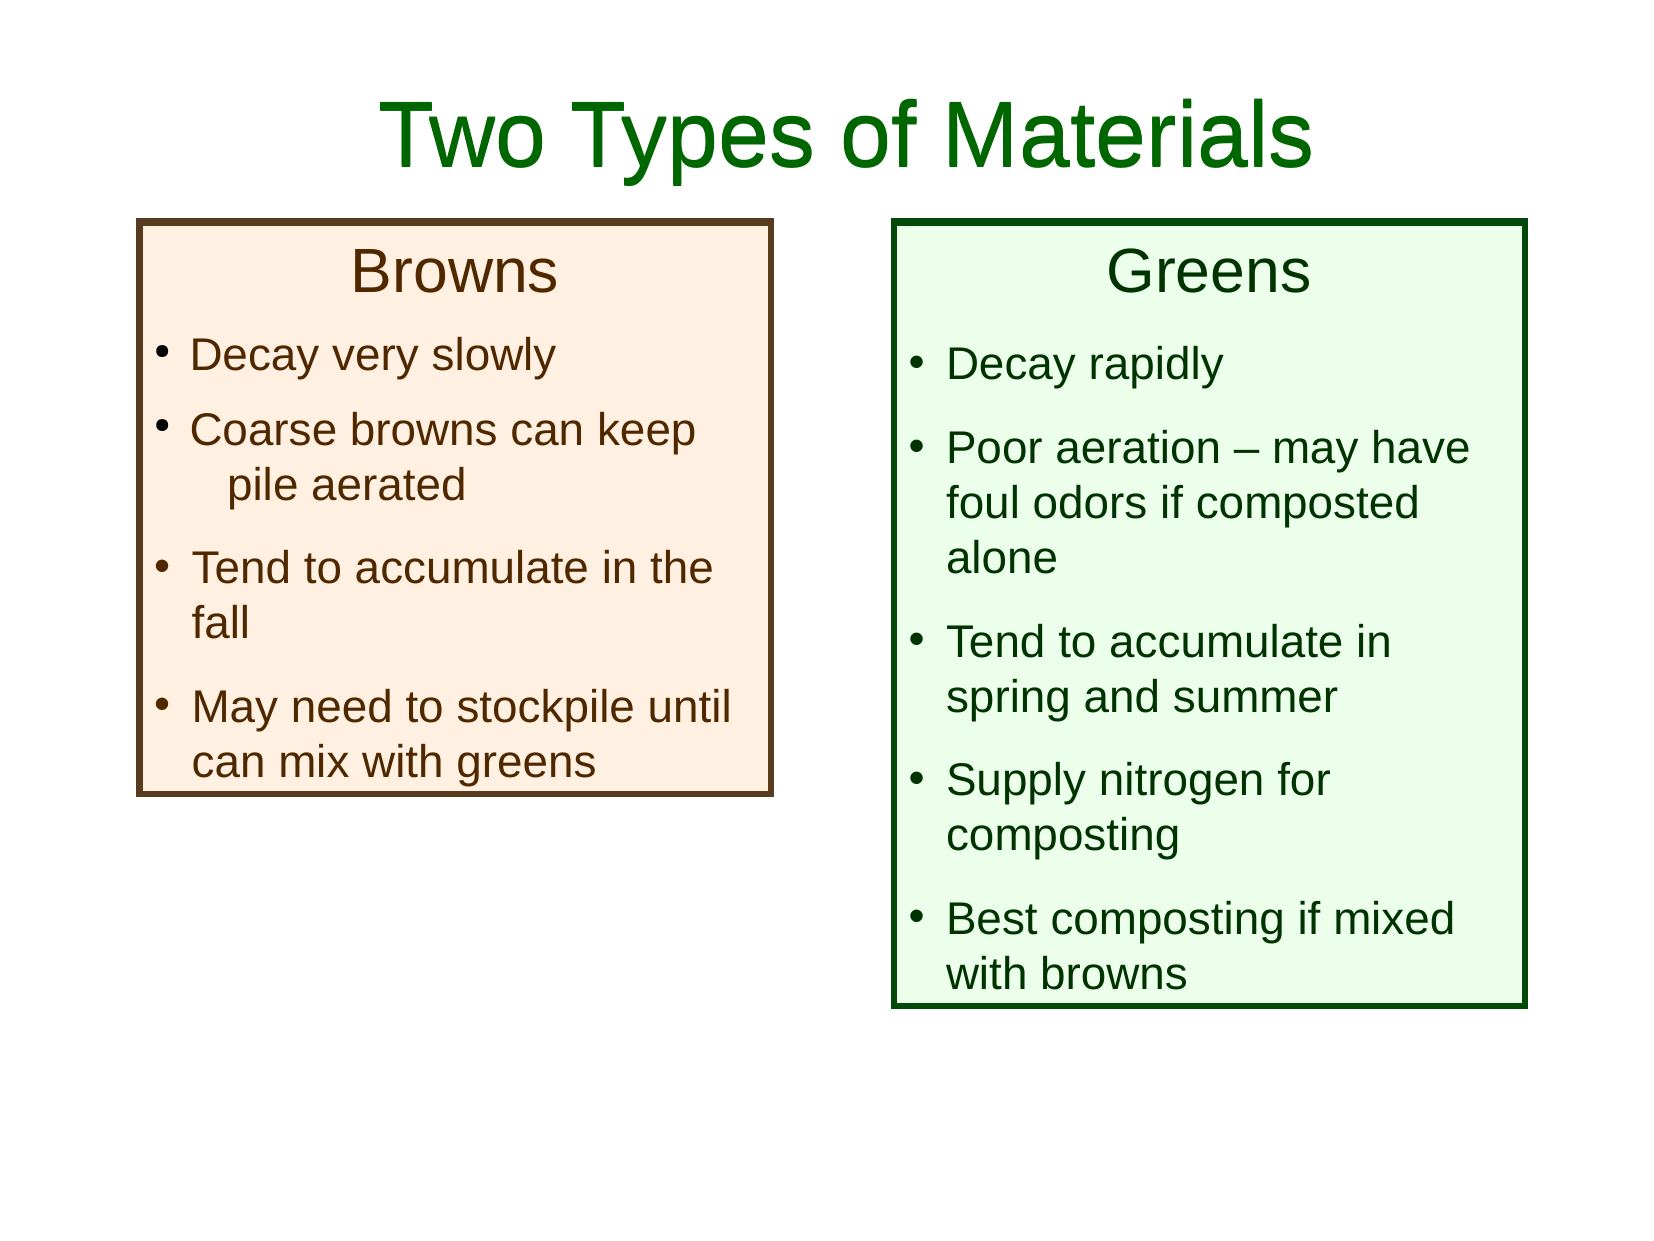

Two Types of Materials
Two Types of Materials
Browns
Decay very slowly
Coarse browns can keep pile aerated
Tend to accumulate in the fall
May need to stockpile until can mix with greens
Greens
Decay rapidly
Poor aeration – may have foul odors if composted alone
Tend to accumulate in spring and summer
Supply nitrogen for composting
Best composting if mixed with browns
Browns
Decay very slowly
Coarse browns can keep pile aerated
Tend to accumulate in the fall
May need to stockpile until can mix with greens
Greens
Decay rapidly
Poor aeration – may have foul odors if composted alone
Tend to accumulate in spring and summer
Supply nitrogen for composting
Best composting if mixed with browns